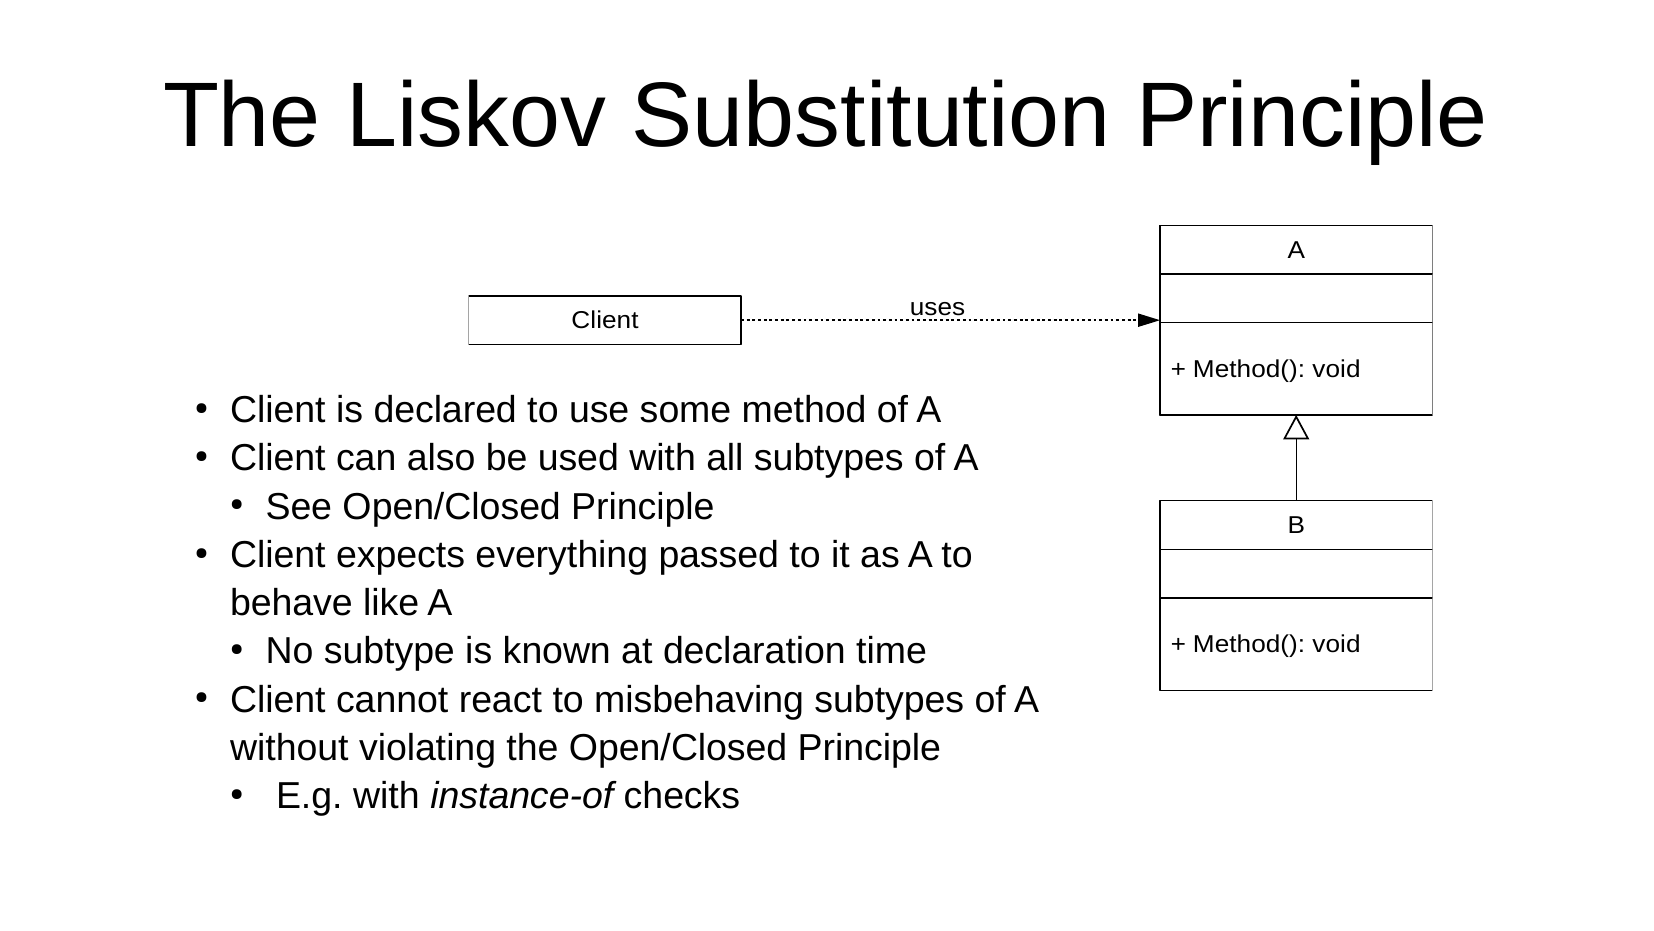

# The Liskov Substitution Principle
Client is declared to use some method of A
Client can also be used with all subtypes of A
See Open/Closed Principle
Client expects everything passed to it as A to behave like A
No subtype is known at declaration time
Client cannot react to misbehaving subtypes of A without violating the Open/Closed Principle
 E.g. with instance-of checks